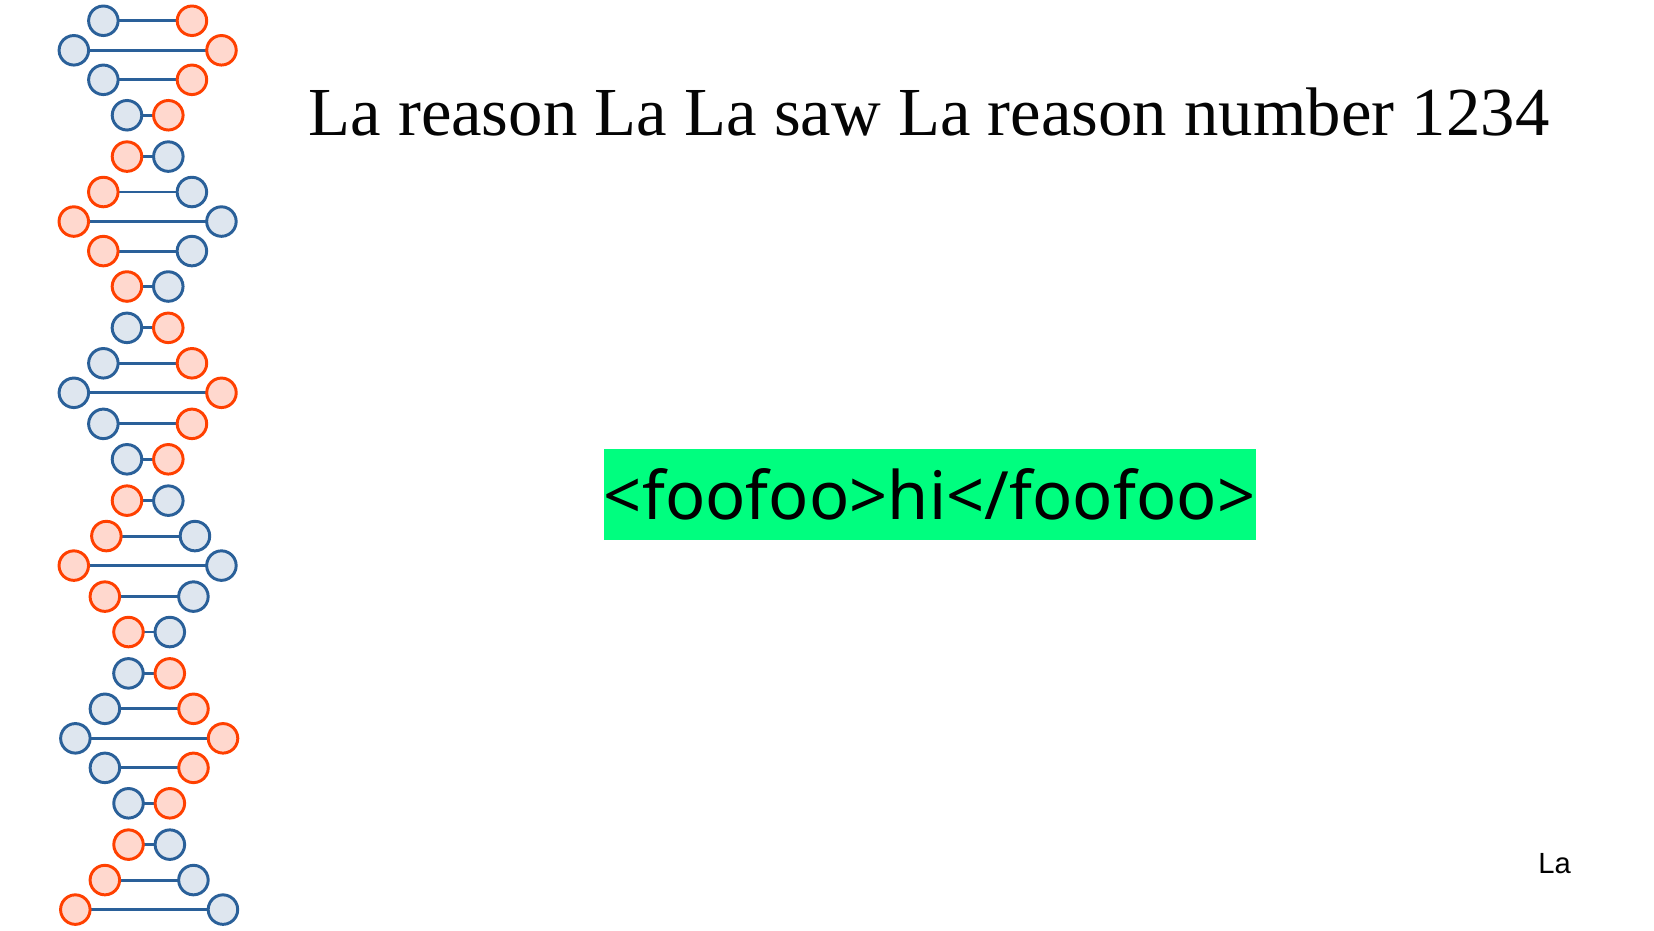

# La reason La La saw La reason number 1234
<foofoo>hi</foofoo>
27